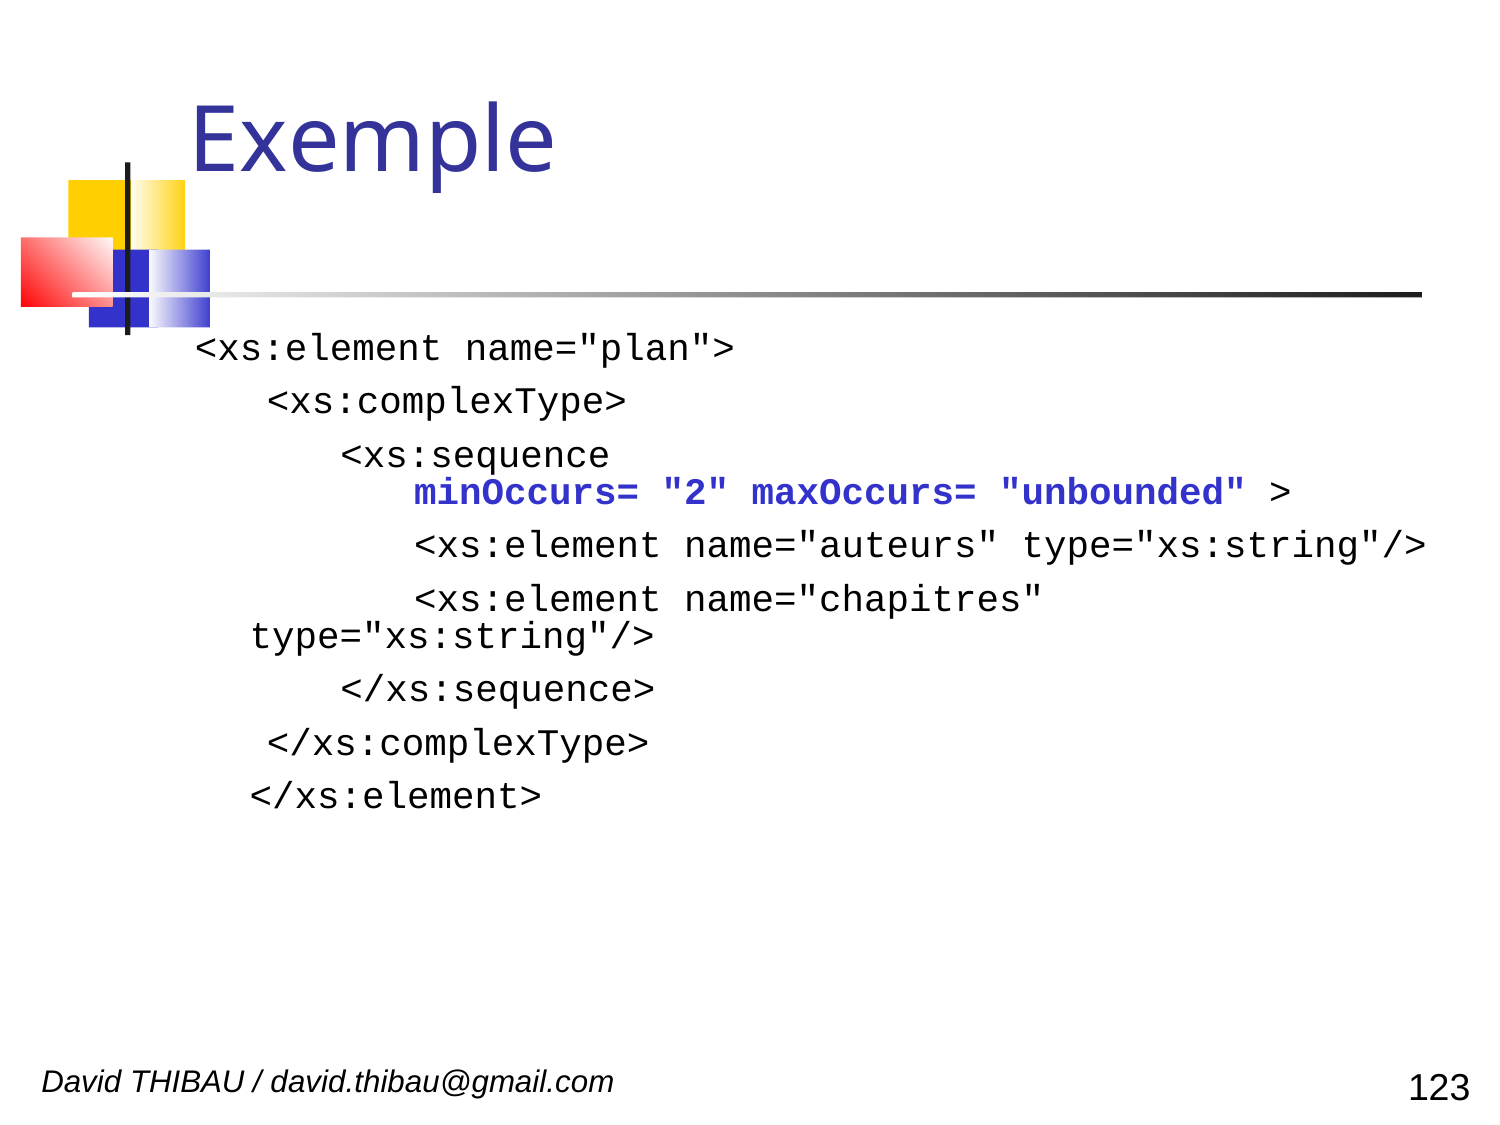

# Exemple
<xs:element name="plan">
		<xs:complexType>
			<xs:sequence
			minOccurs= "2" maxOccurs= "unbounded" >
				<xs:element name="auteurs" type="xs:string"/>
				<xs:element name="chapitres" type="xs:string"/>
			</xs:sequence>
		</xs:complexType>
	</xs:element>